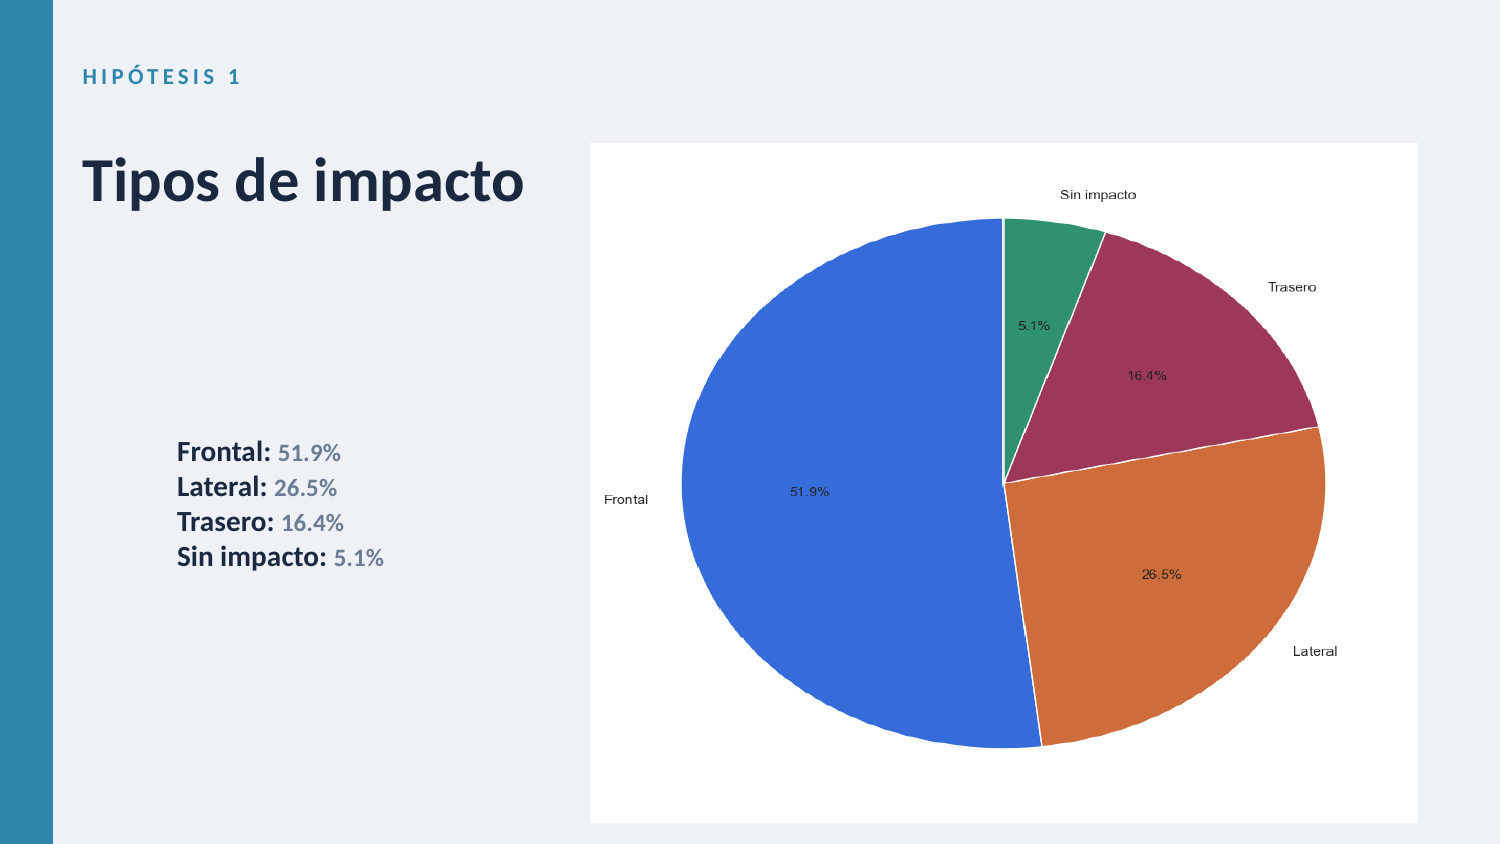

HIPÓTESIS 1
Tipos de impacto
Frontal: 51.9%
Lateral: 26.5%
Trasero: 16.4%
Sin impacto: 5.1%